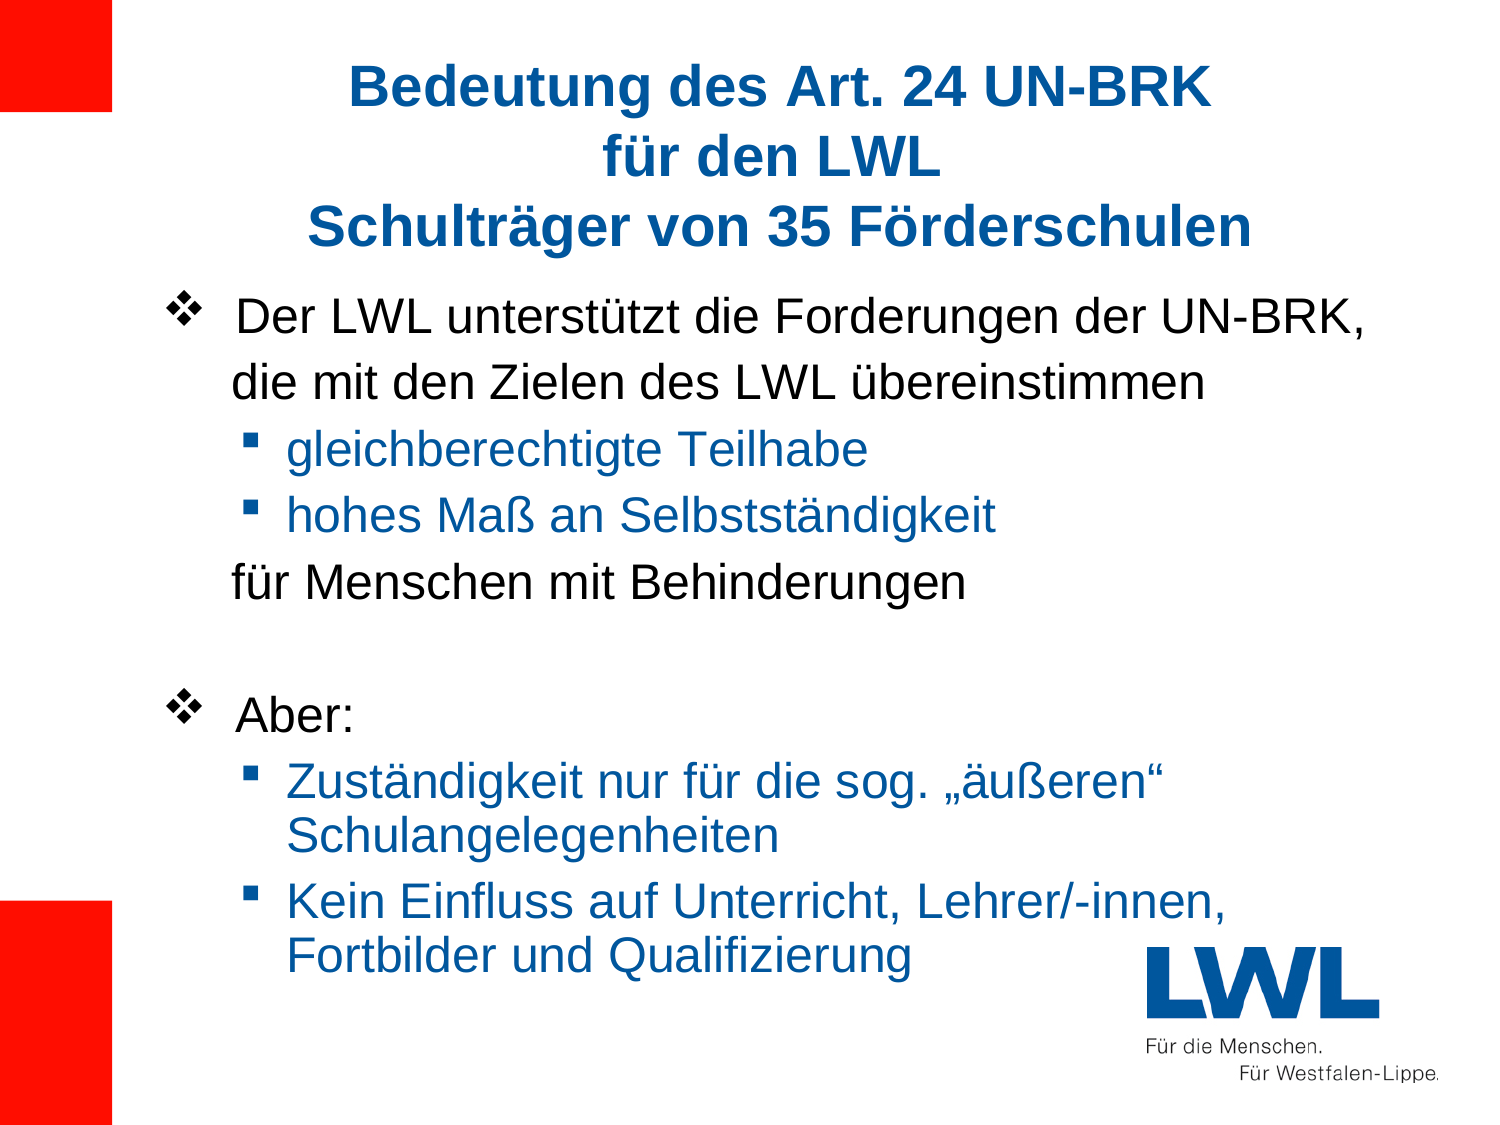

# Bedeutung des Art. 24 UN-BRK für den LWL Schulträger von 35 Förderschulen
 Der LWL unterstützt die Forderungen der UN-BRK,
 die mit den Zielen des LWL übereinstimmen
gleichberechtigte Teilhabe
hohes Maß an Selbstständigkeit
 für Menschen mit Behinderungen
 Aber:
Zuständigkeit nur für die sog. „äußeren“ Schulangelegenheiten
Kein Einfluss auf Unterricht, Lehrer/-innen, Fortbilder und Qualifizierung